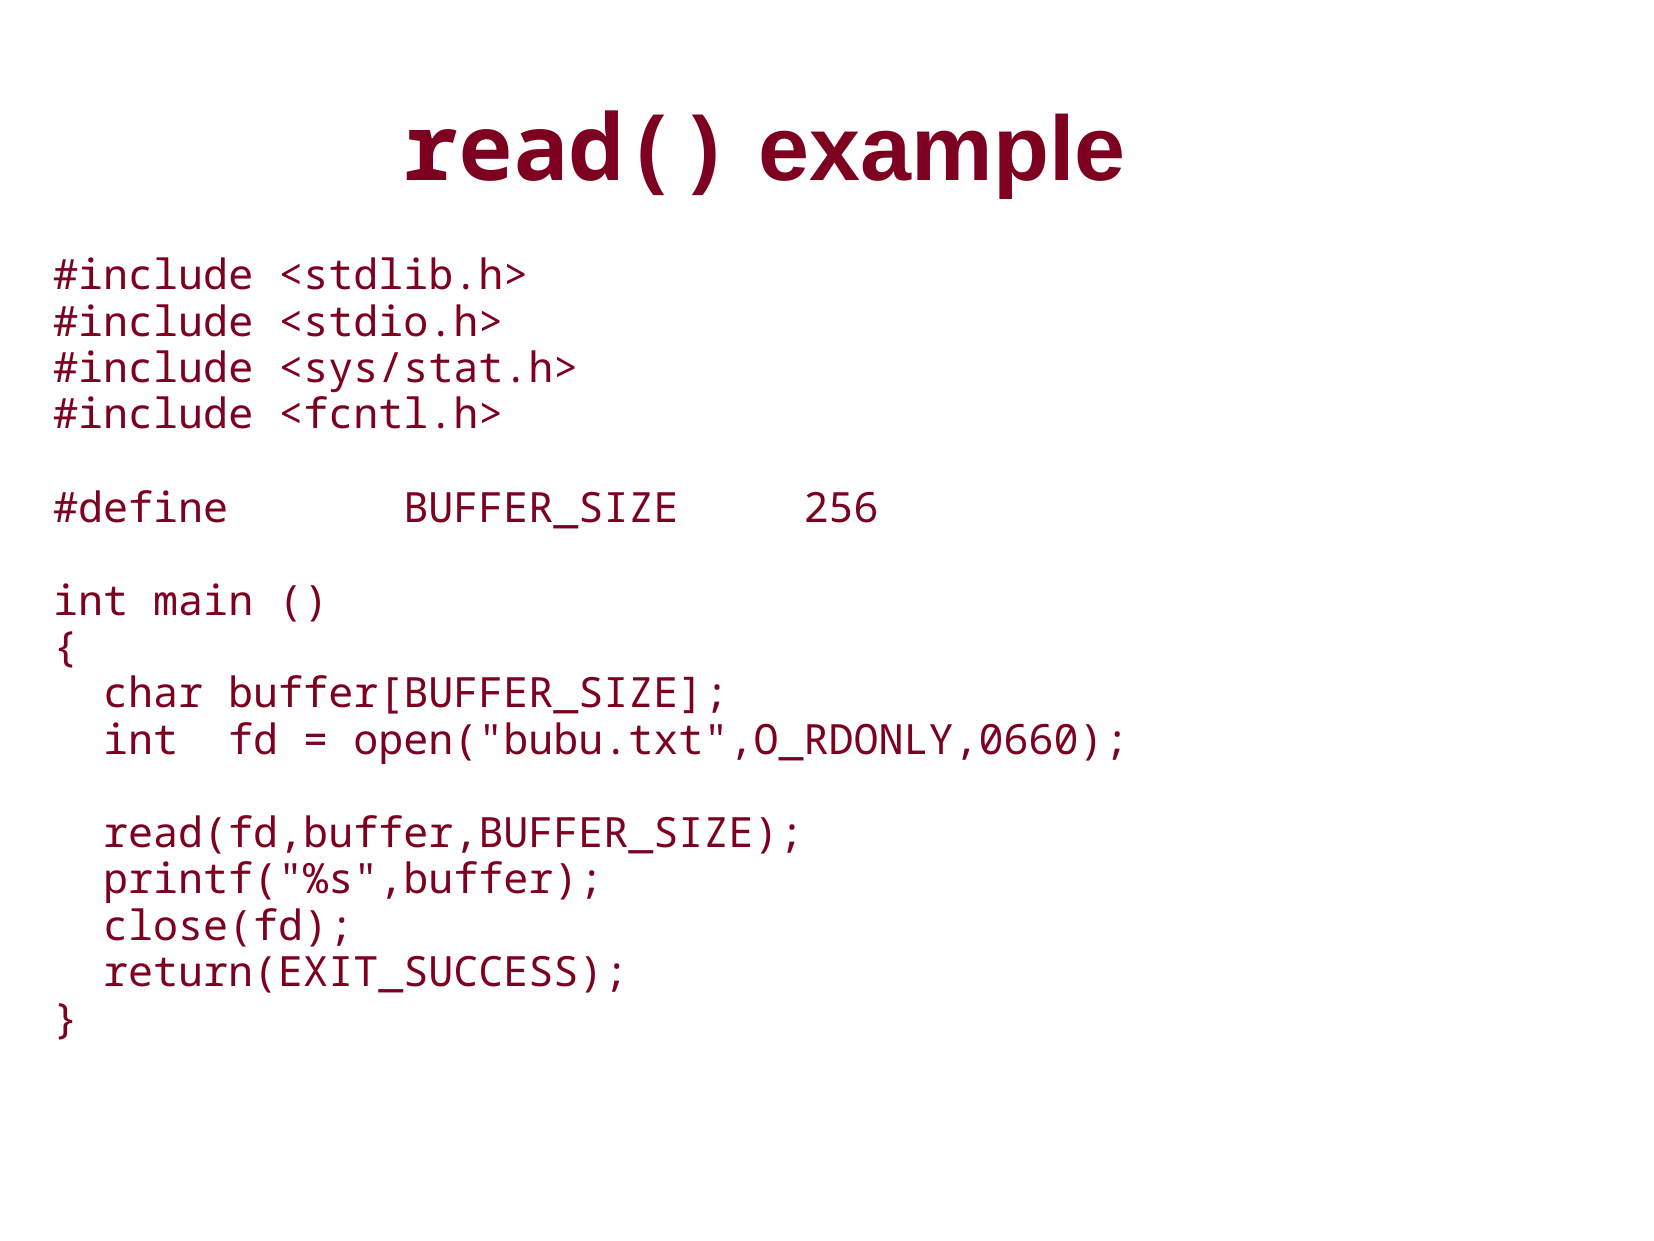

# read() example
#include <stdlib.h>
#include <stdio.h>
#include <sys/stat.h>
#include <fcntl.h>
#define BUFFER_SIZE 256
int main ()
{
 char buffer[BUFFER_SIZE];
 int fd = open("bubu.txt",O_RDONLY,0660);
 read(fd,buffer,BUFFER_SIZE);
 printf("%s",buffer);
 close(fd);
 return(EXIT_SUCCESS);
}